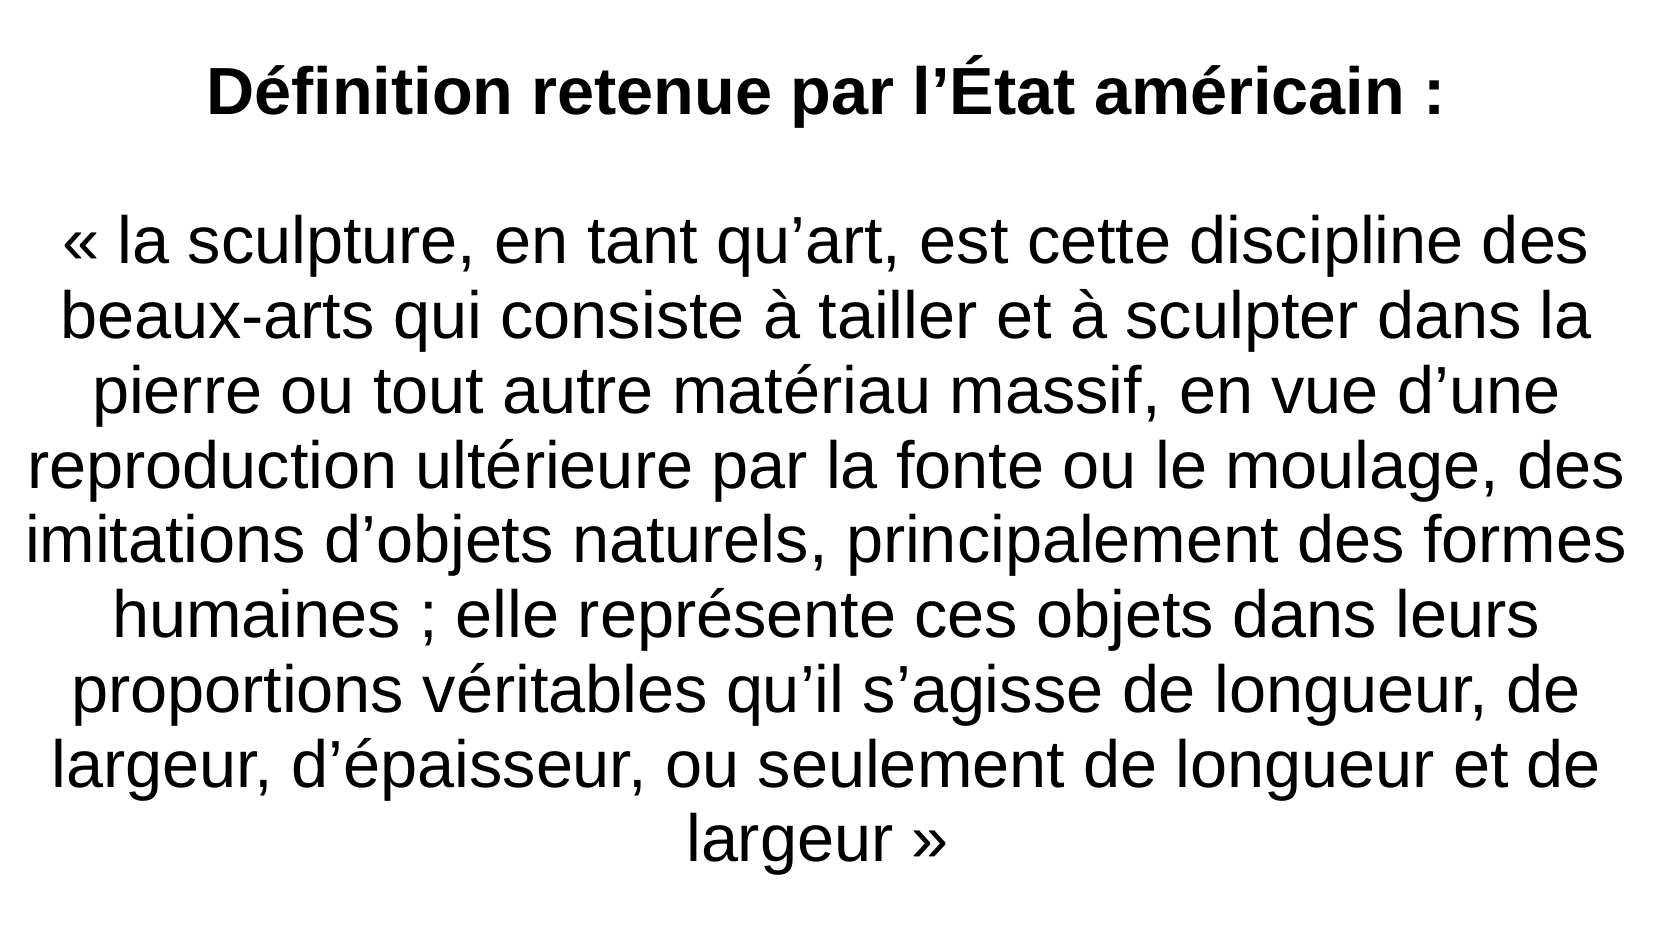

Définition retenue par l’État américain :
« la sculpture, en tant qu’art, est cette discipline des beaux-arts qui consiste à tailler et à sculpter dans la pierre ou tout autre matériau massif, en vue d’une reproduction ultérieure par la fonte ou le moulage, des imitations d’objets naturels, principalement des formes humaines ; elle représente ces objets dans leurs proportions véritables qu’il s’agisse de longueur, de largeur, d’épaisseur, ou seulement de longueur et de largeur »